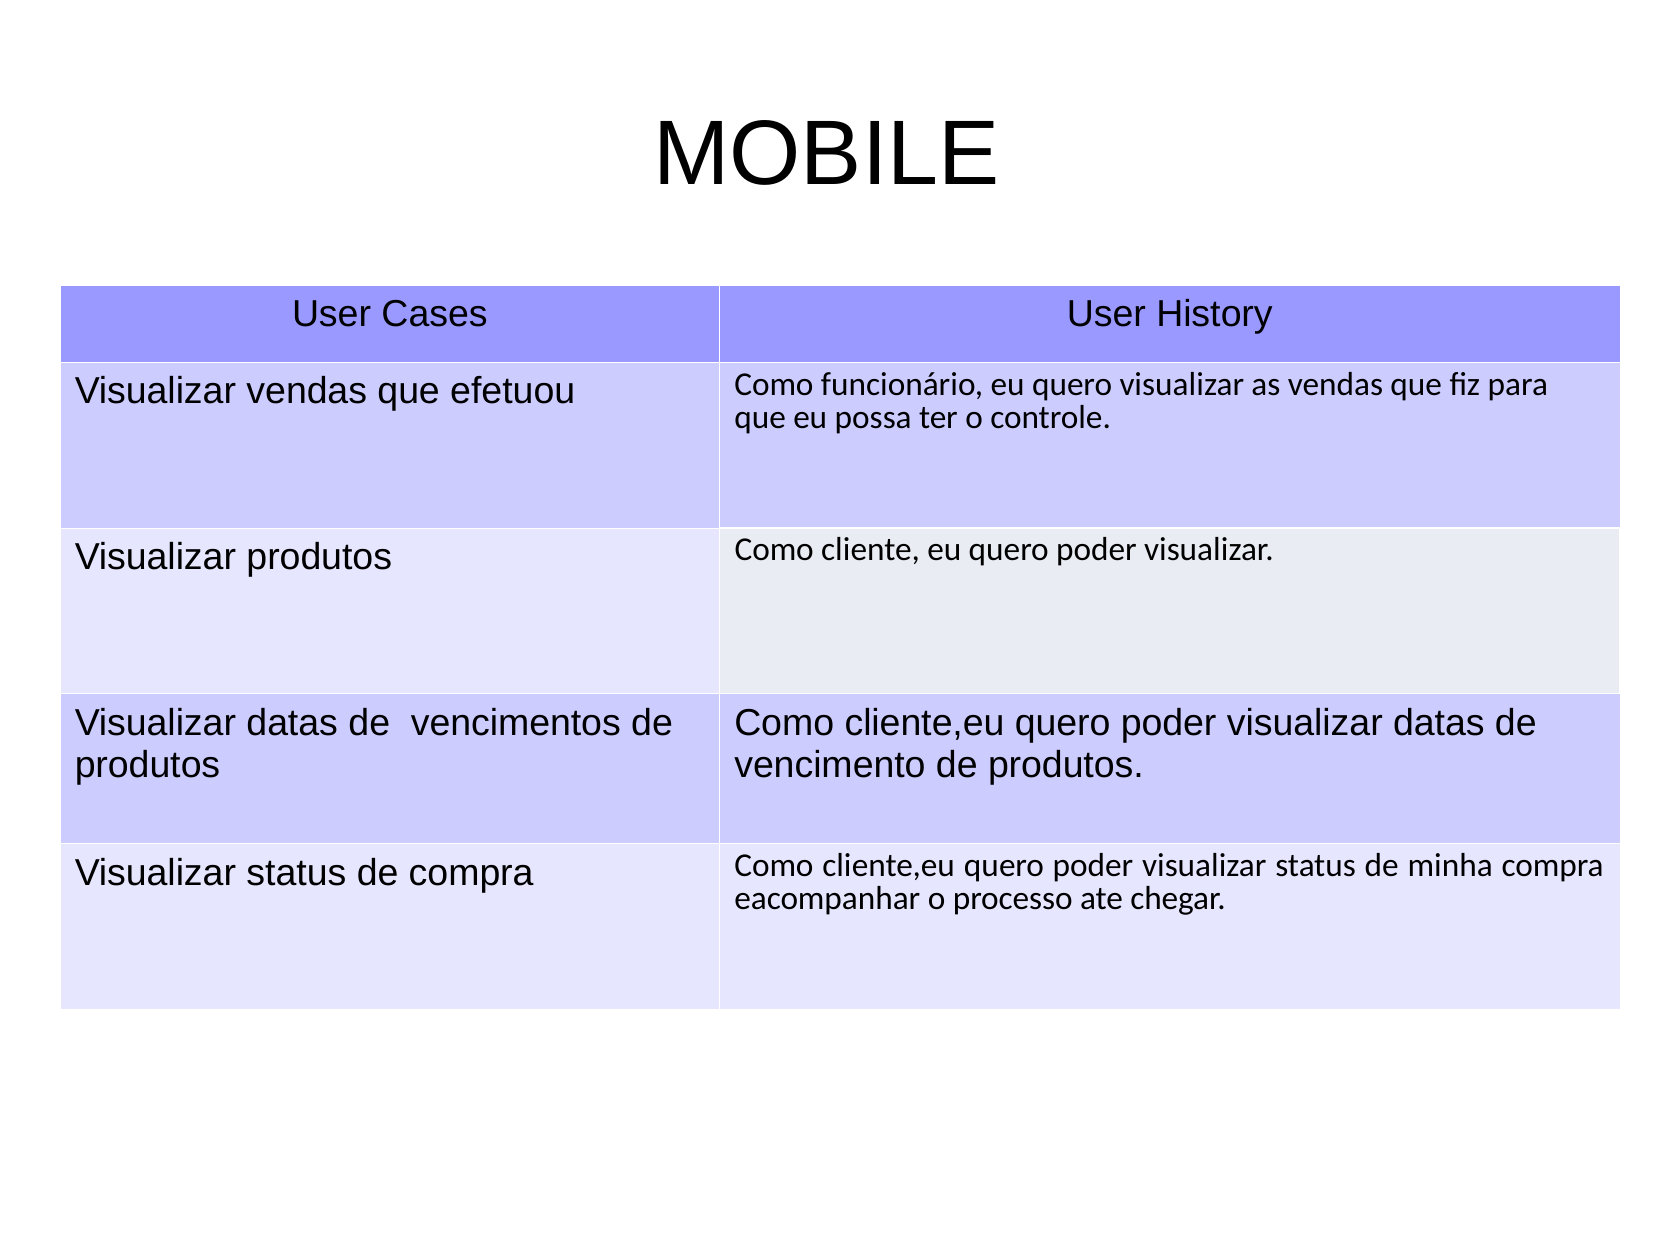

# MOBILE
| User Cases | User History |
| --- | --- |
| Visualizar vendas que efetuou | Como funcionário, eu quero visualizar as vendas que fiz para que eu possa ter o controle. |
| Visualizar produtos | Como cliente, eu quero poder visualizar. |
| Visualizar datas de vencimentos de produtos | Como cliente,eu quero poder visualizar datas de vencimento de produtos. |
| Visualizar status de compra | Como cliente,eu quero poder visualizar status de minha compra eacompanhar o processo ate chegar. |